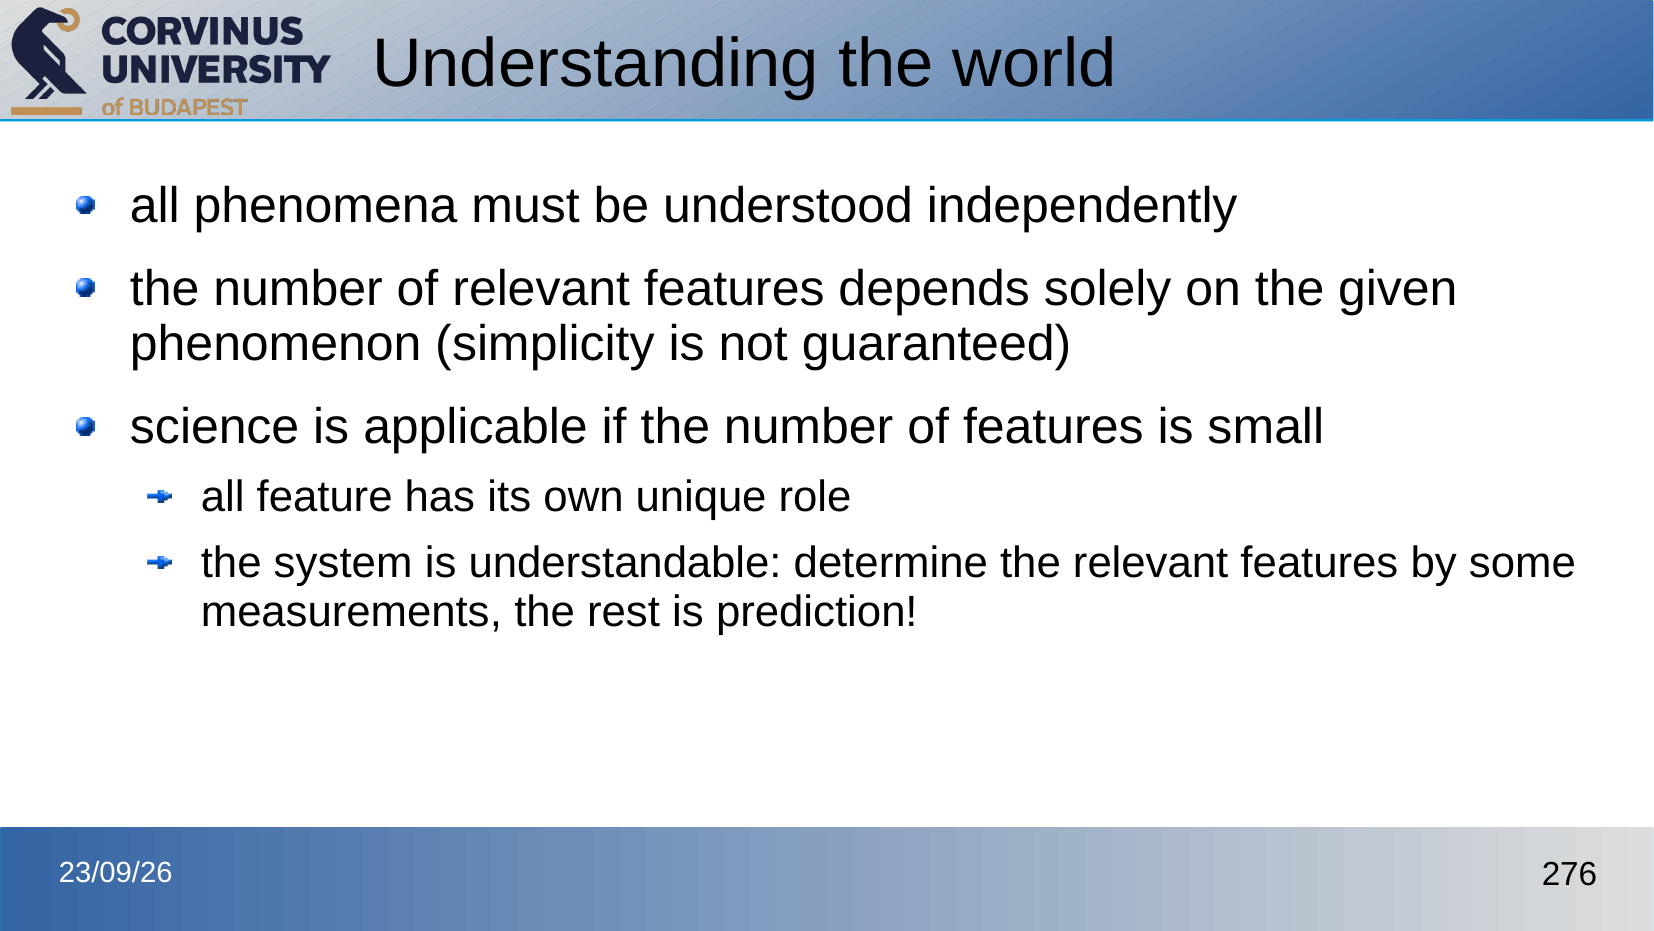

# Understanding the world
all phenomena must be understood independently
the number of relevant features depends solely on the given phenomenon (simplicity is not guaranteed)
science is applicable if the number of features is small
all feature has its own unique role
the system is understandable: determine the relevant features by some measurements, the rest is prediction!